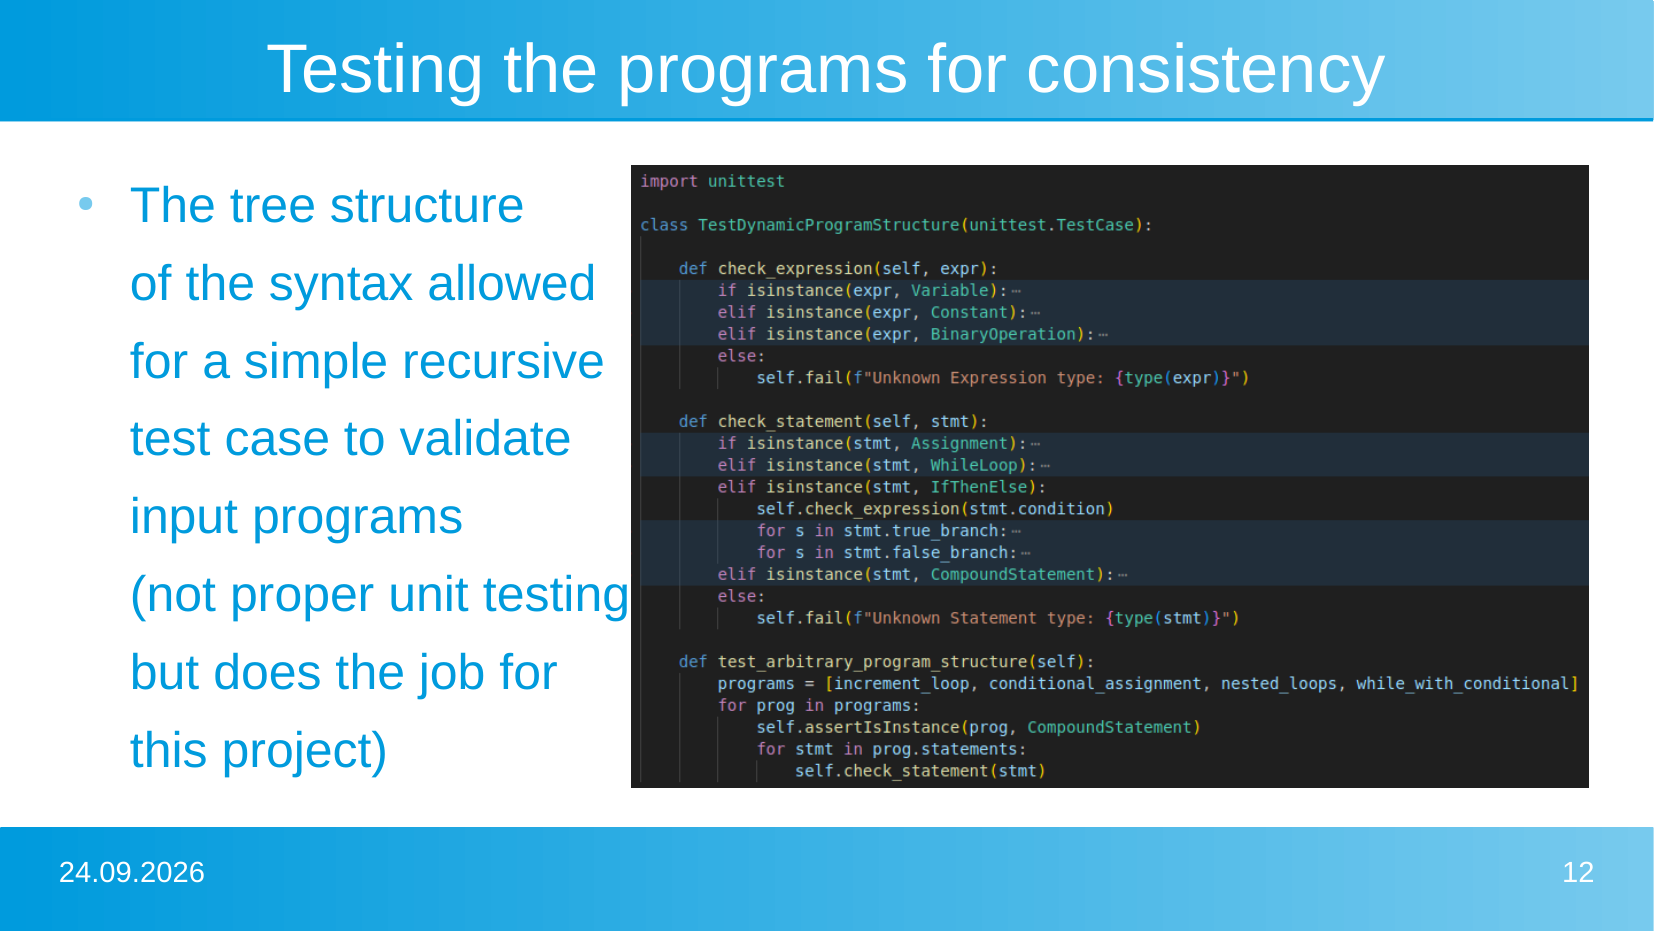

# Testing the programs for consistency
The tree structure
of the syntax allowed
for a simple recursive
test case to validate
input programs
(not proper unit testing,
but does the job for
this project)
12